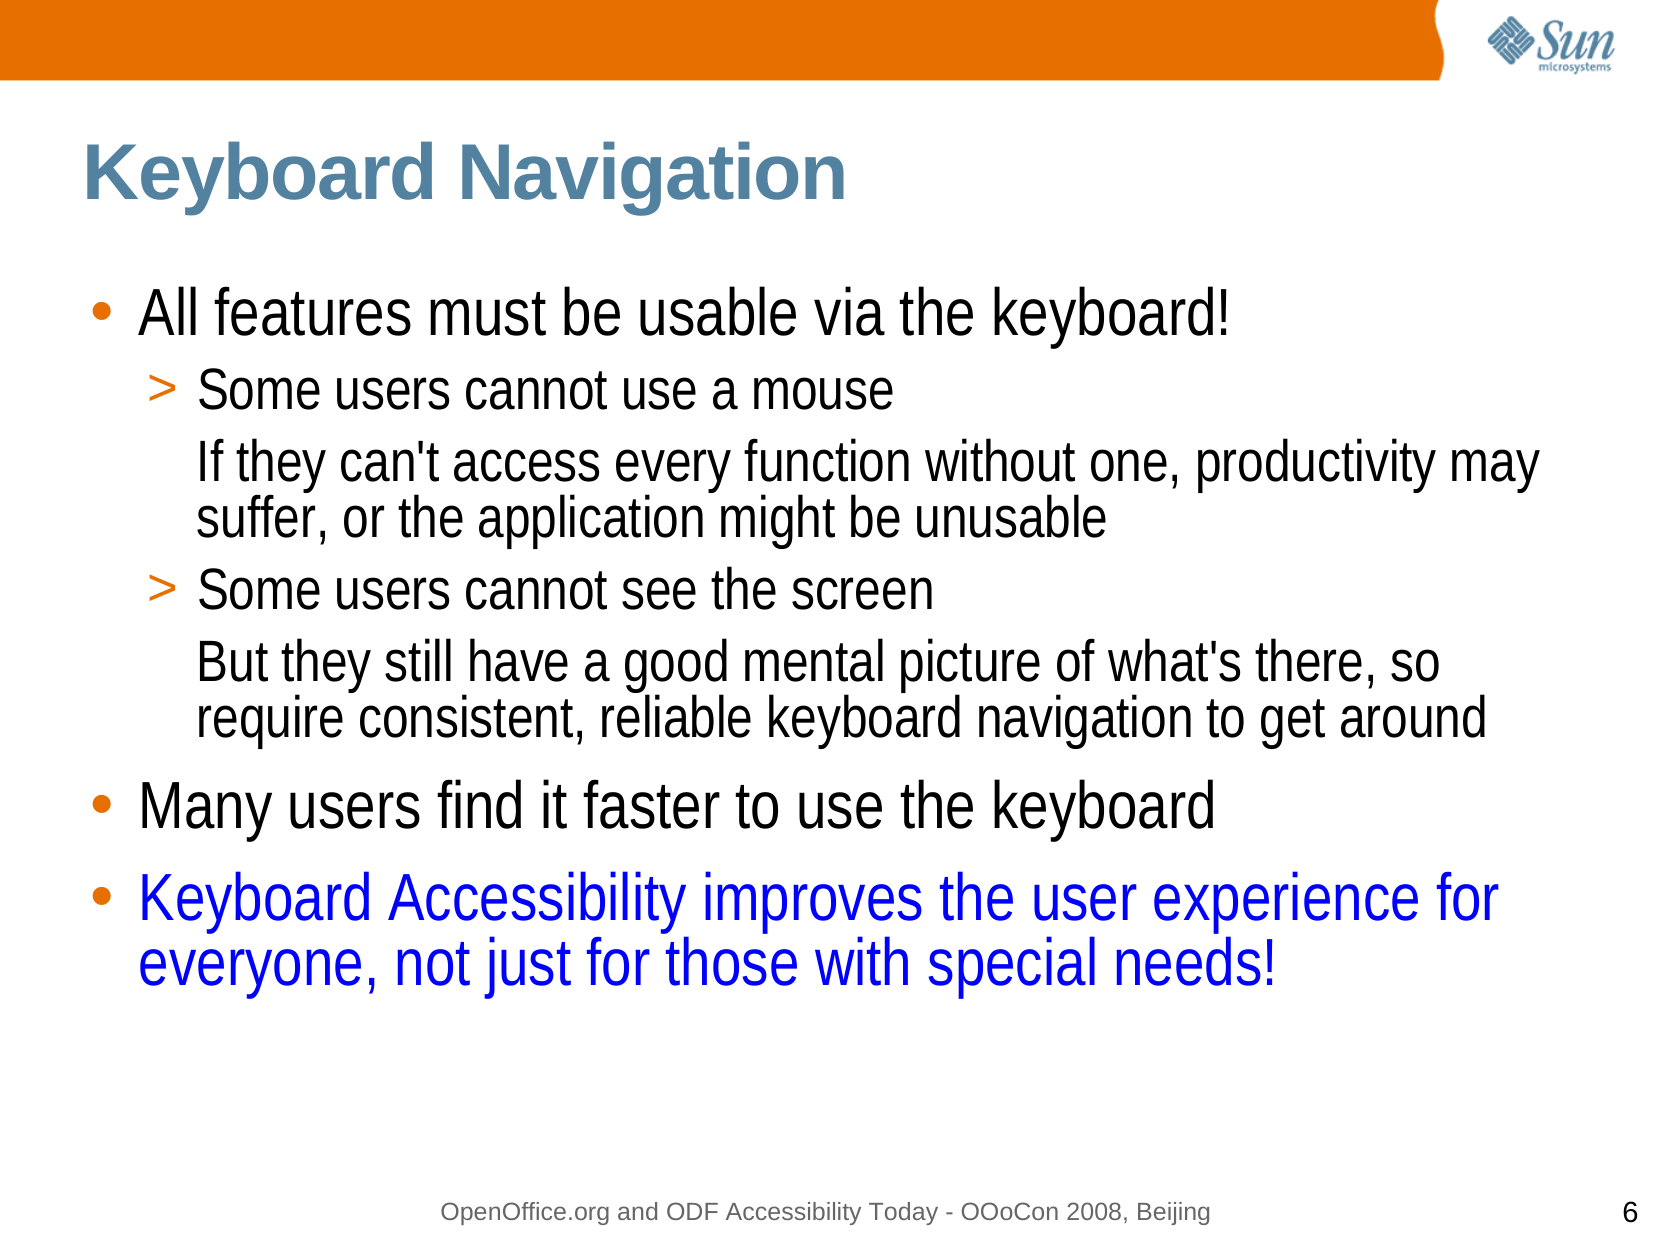

# Keyboard Navigation
All features must be usable via the keyboard!
Some users cannot use a mouse
If they can't access every function without one, productivity may suffer, or the application might be unusable
Some users cannot see the screen
But they still have a good mental picture of what's there, so require consistent, reliable keyboard navigation to get around
Many users find it faster to use the keyboard
Keyboard Accessibility improves the user experience for everyone, not just for those with special needs!